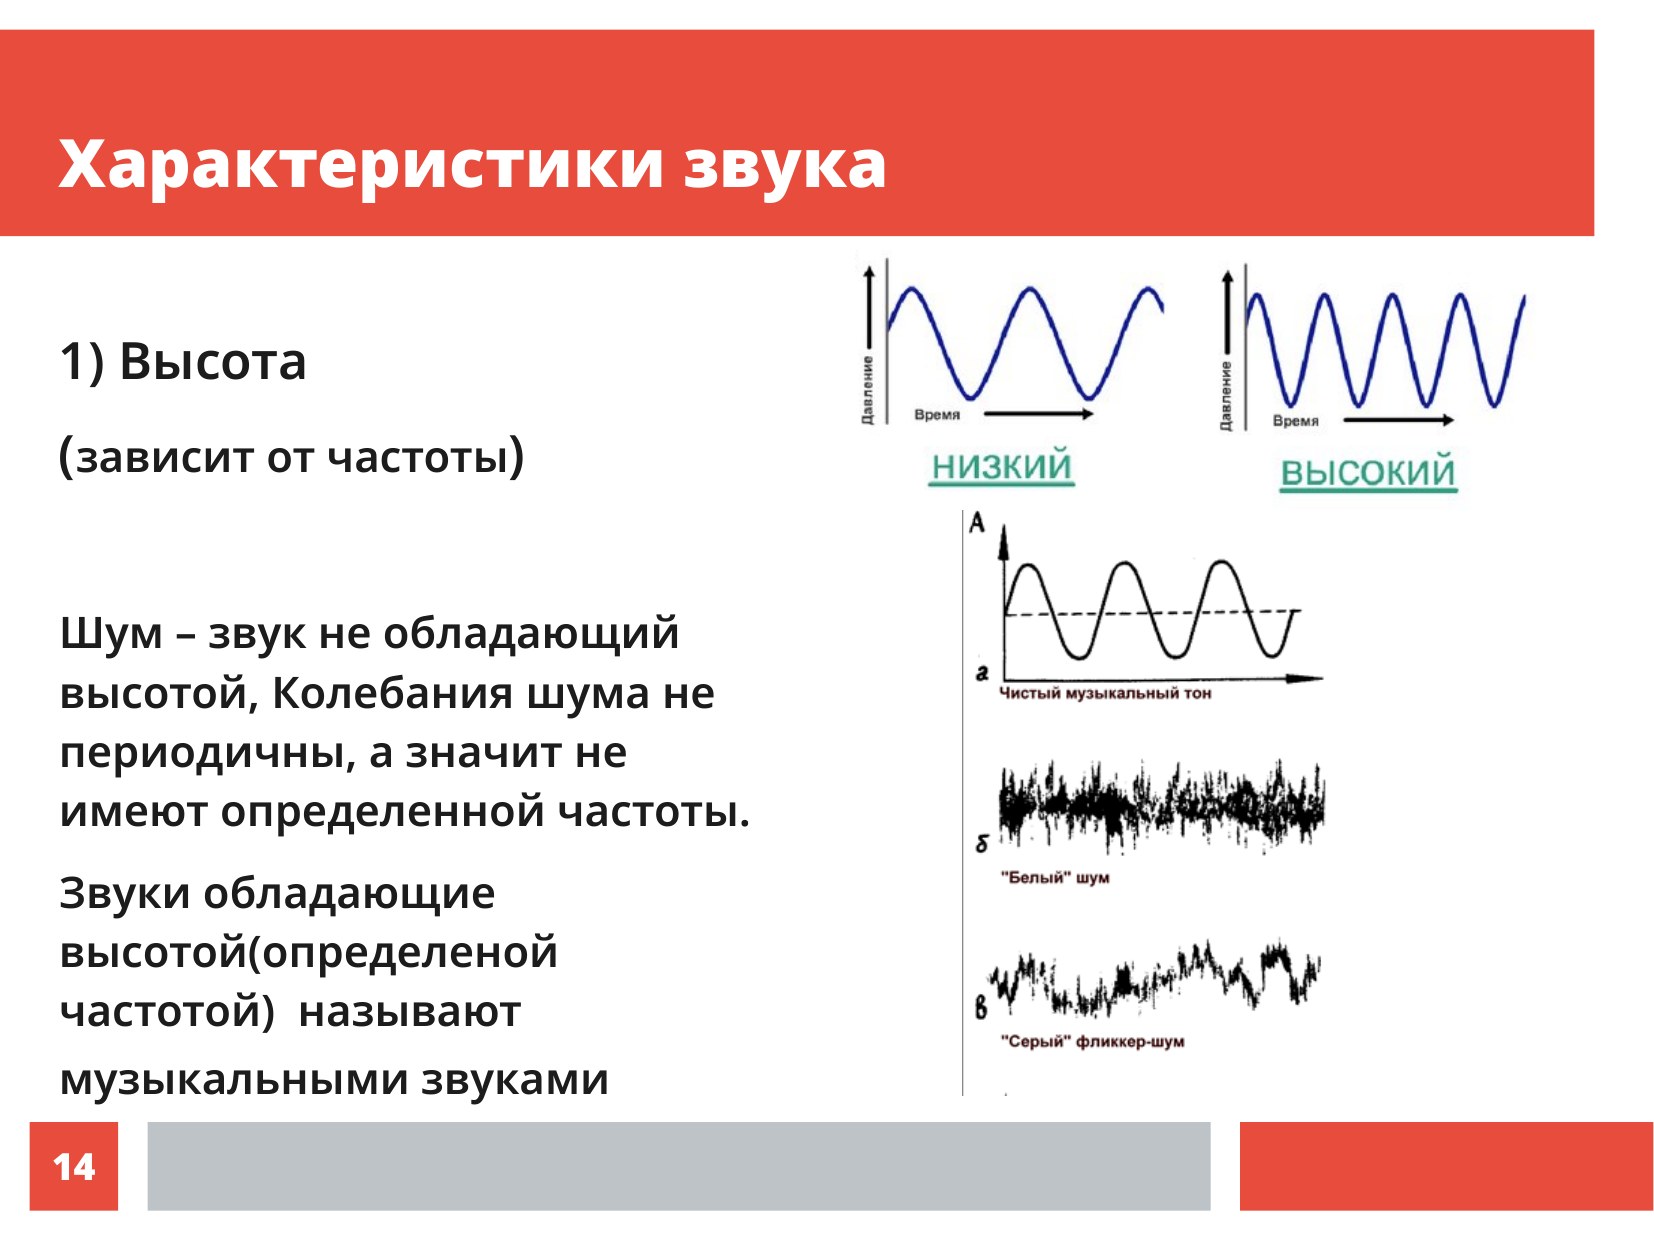

# Характеристики звука
1) Высота
(зависит от частоты)
Шум – звук не обладающий высотой, Колебания шума не периодичны, а значит не имеют определенной частоты.
Звуки обладающие высотой(определеной частотой) называют музыкальными звуками
14